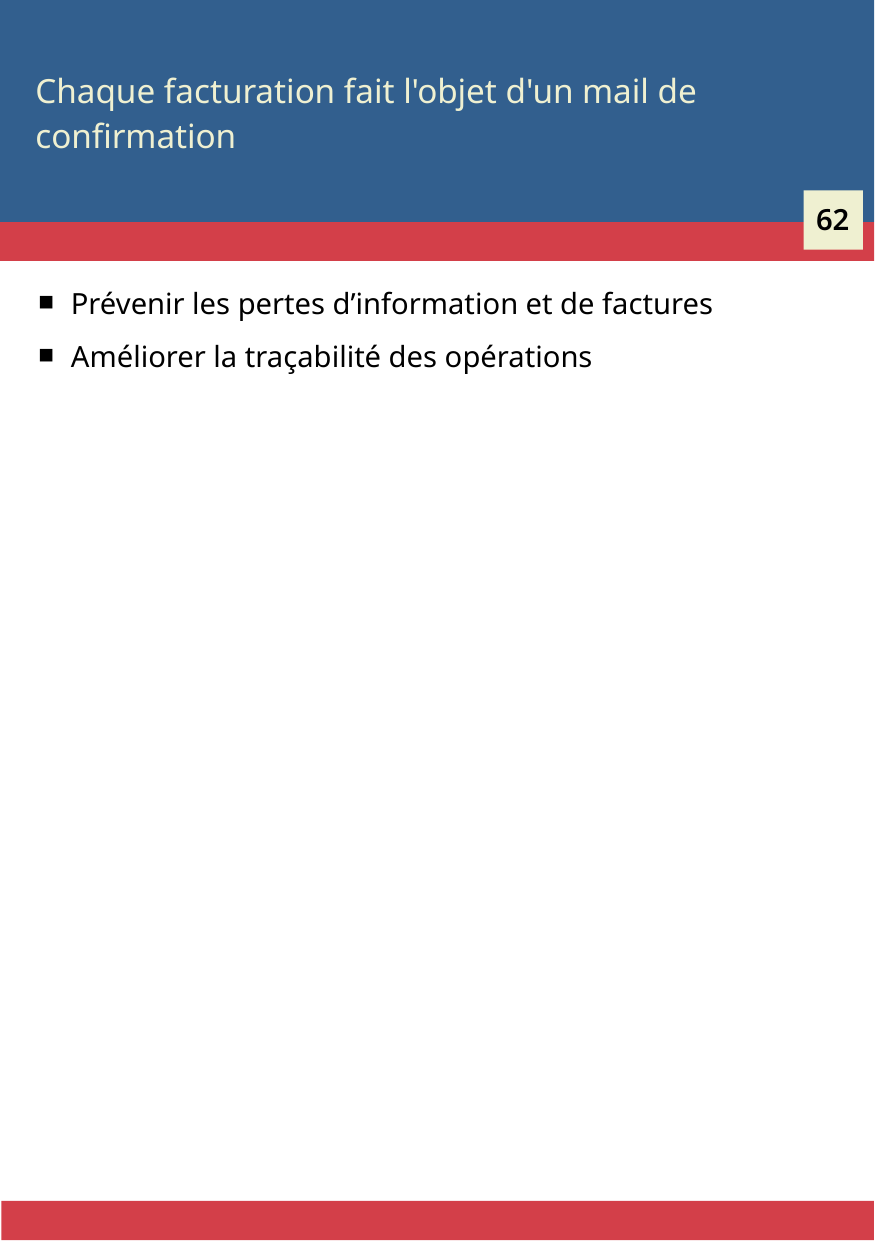

# Chaque facturation fait l'objet d'un mail de confirmation
62
Prévenir les pertes d’information et de factures
Améliorer la traçabilité des opérations